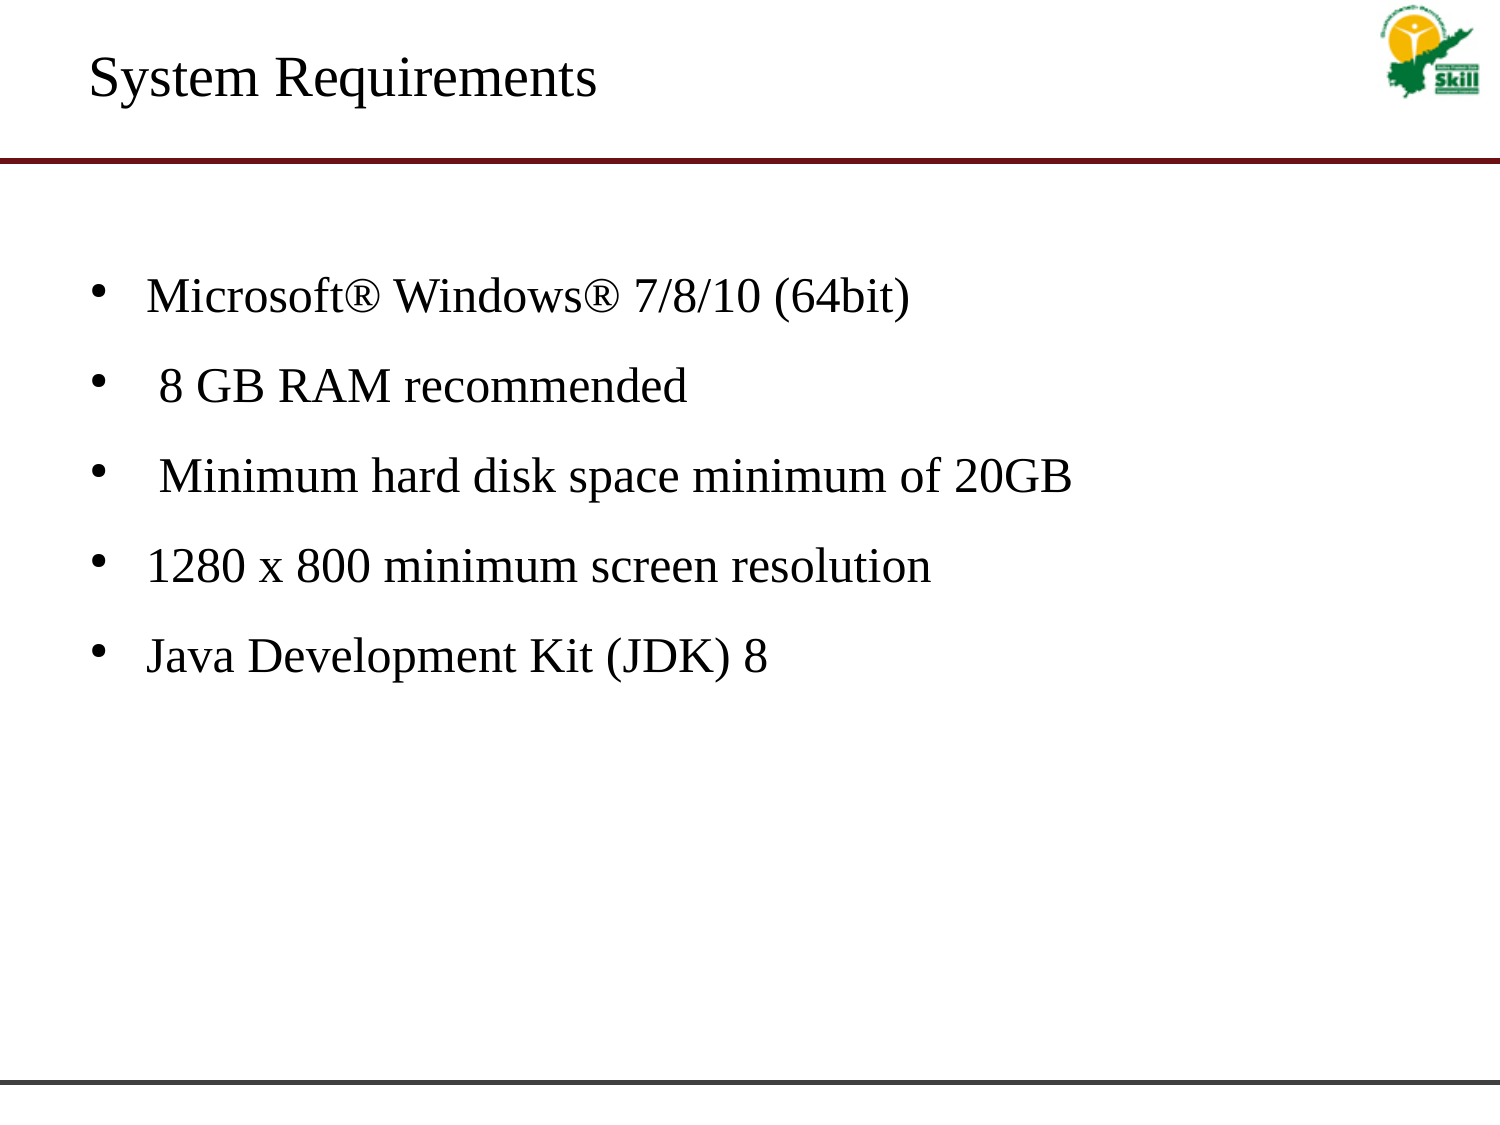

# System Requirements
Microsoft® Windows® 7/8/10 (64­bit)
 8 GB RAM recommended
 Minimum hard disk space minimum of 20GB
1280 x 800 minimum screen resolution
Java Development Kit (JDK) 8